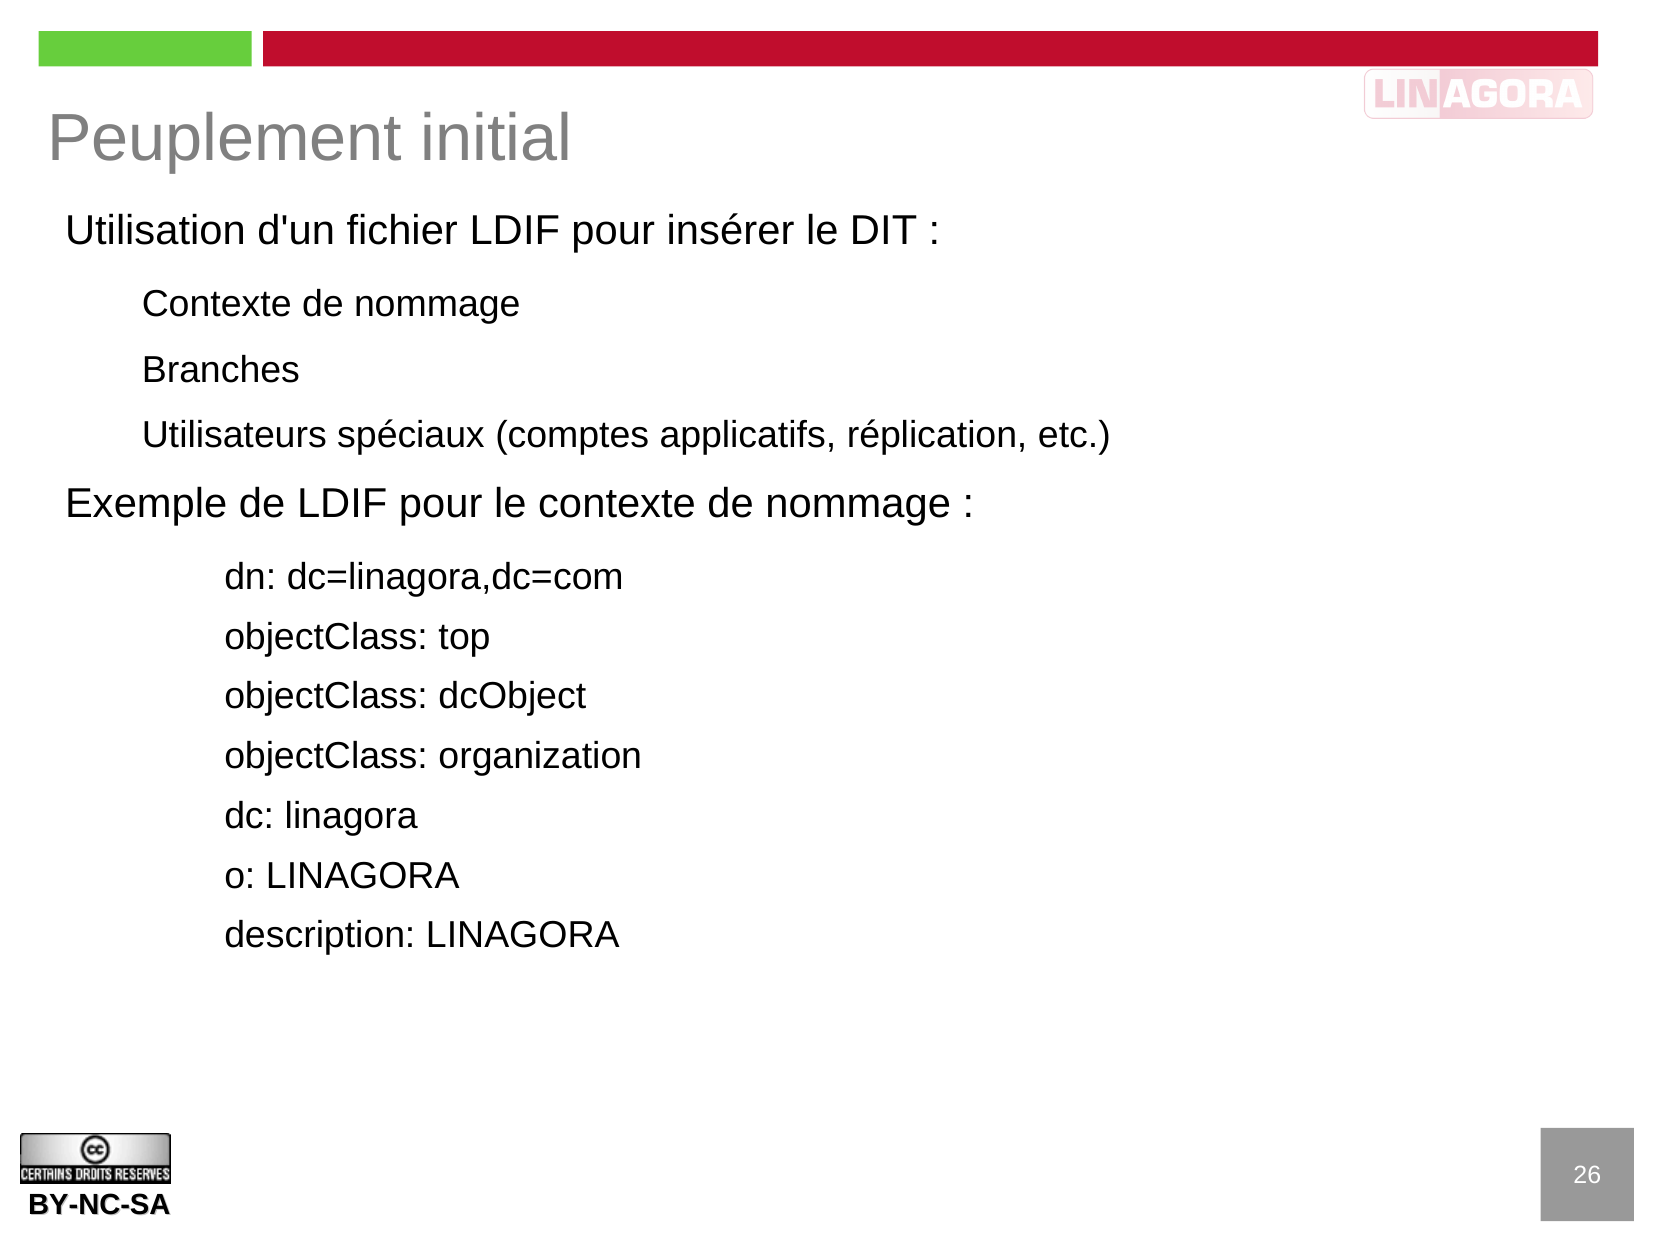

# Peuplement initial
Utilisation d'un fichier LDIF pour insérer le DIT :
Contexte de nommage
Branches
Utilisateurs spéciaux (comptes applicatifs, réplication, etc.)
Exemple de LDIF pour le contexte de nommage :
dn: dc=linagora,dc=com
objectClass: top
objectClass: dcObject
objectClass: organization
dc: linagora
o: LINAGORA
description: LINAGORA